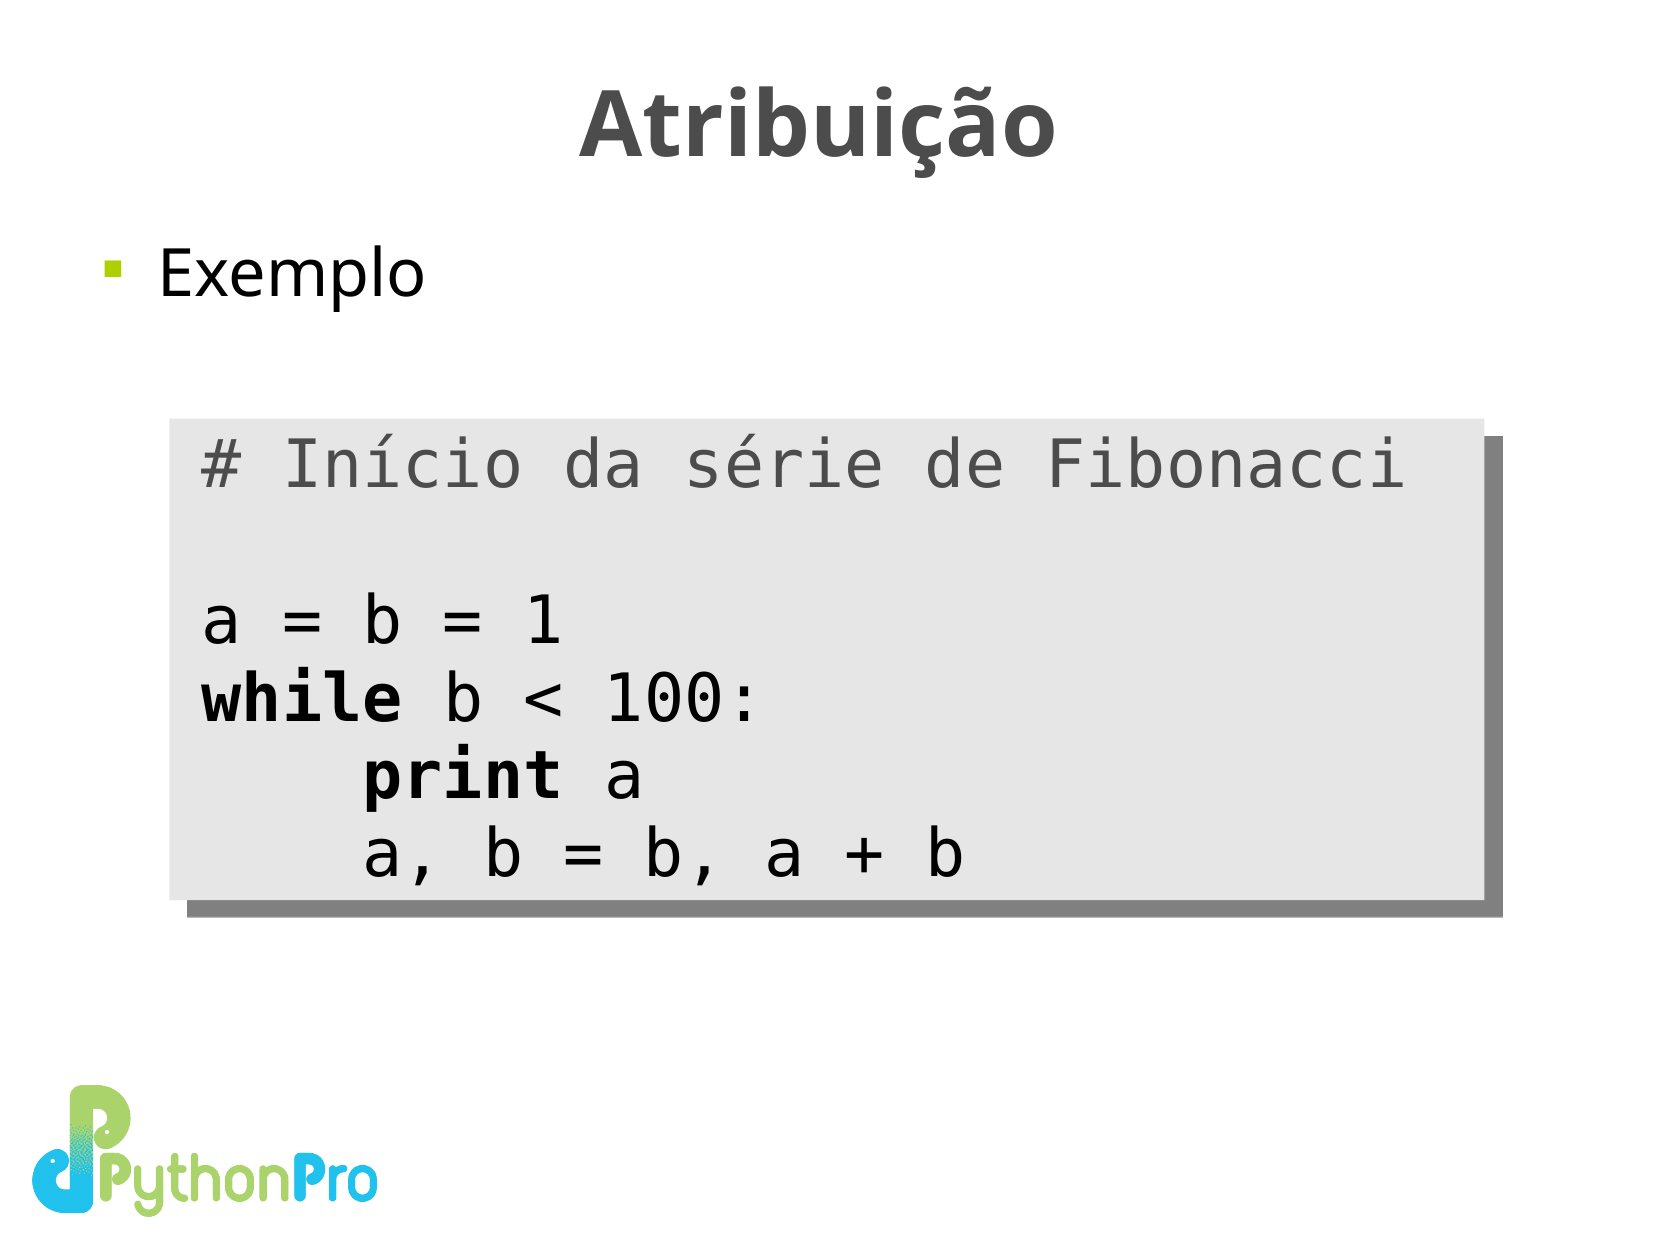

# Atribuição
Exemplo
# Início da série de Fibonacci
a = b = 1
while b < 100:
 print a
 a, b = b, a + b